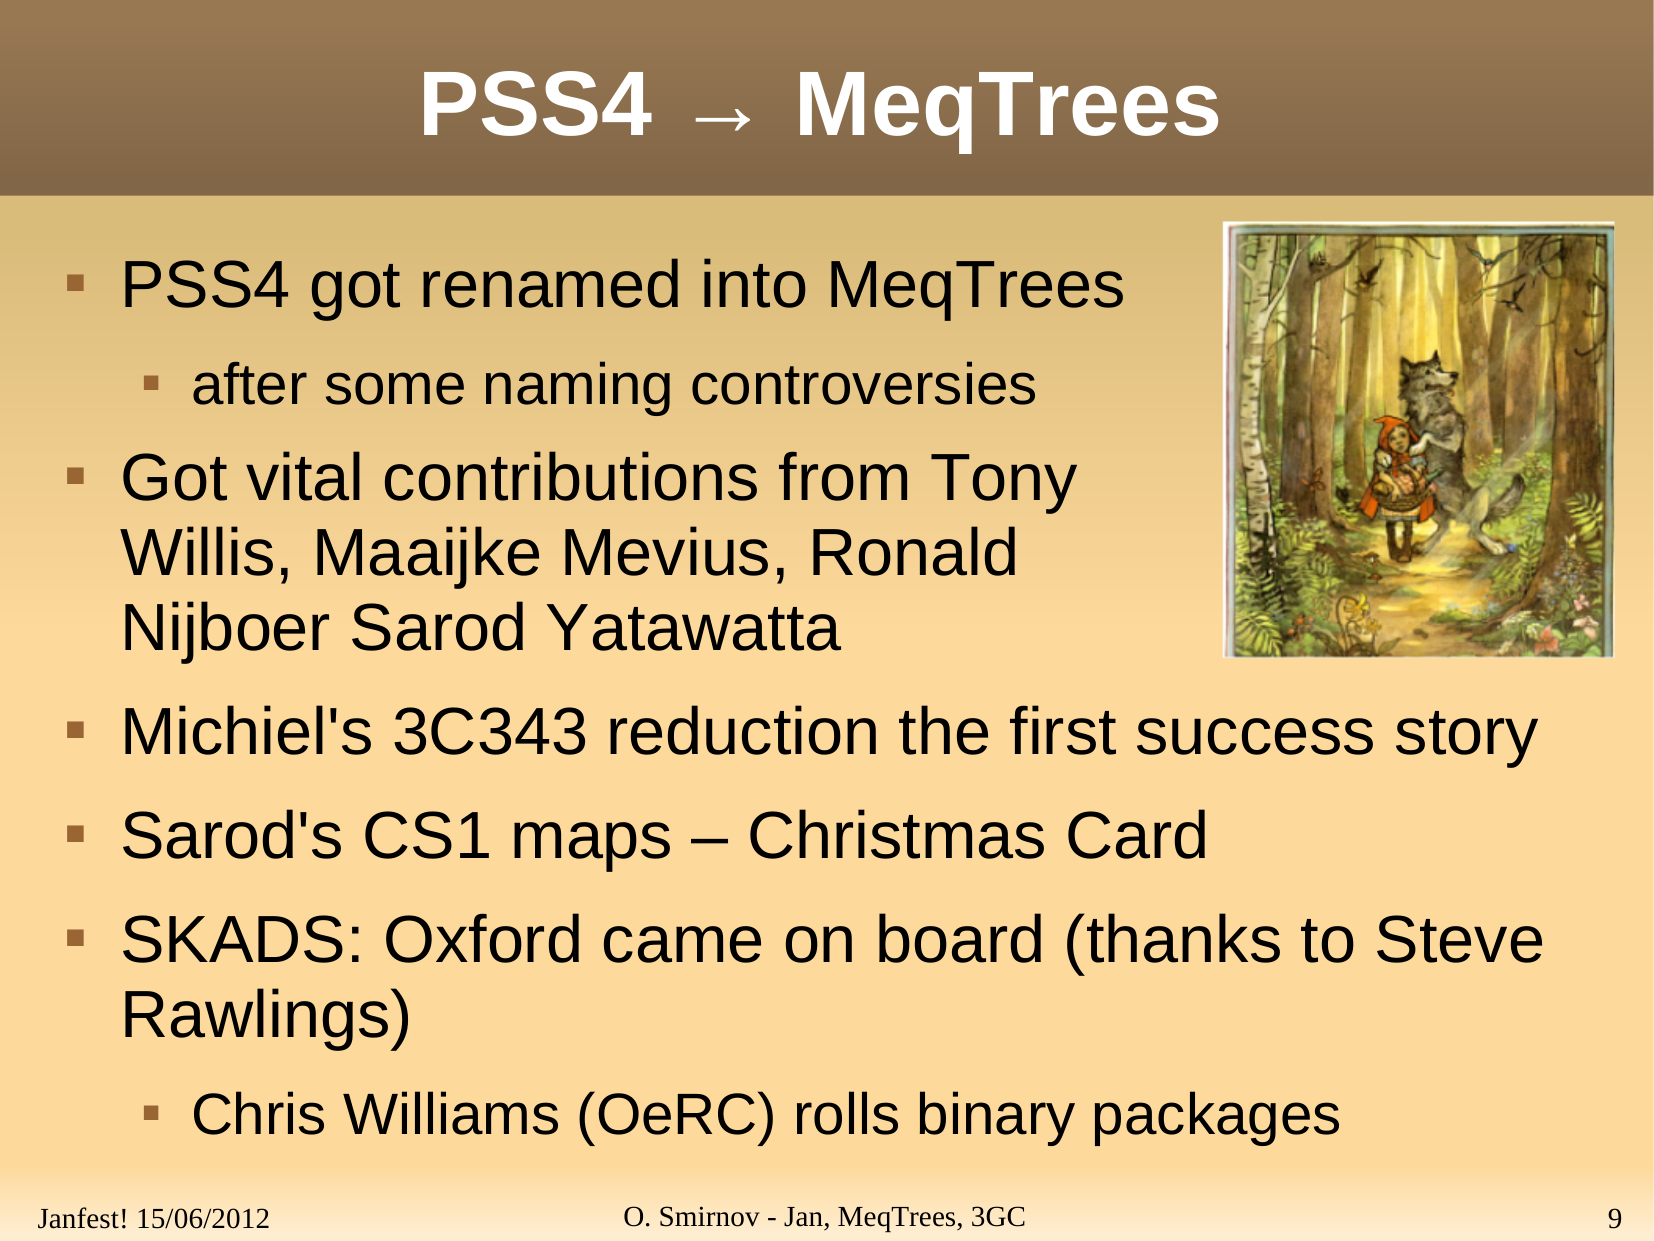

# PSS4 → MeqTrees
PSS4 got renamed into MeqTrees
after some naming controversies
Got vital contributions from Tony
Willis, Maaijke Mevius, Ronald
Nijboer Sarod Yatawatta
Michiel's 3C343 reduction the first success story
Sarod's CS1 maps – Christmas Card
SKADS: Oxford came on board (thanks to Steve Rawlings)
Chris Williams (OeRC) rolls binary packages
O. Smirnov - Jan, MeqTrees, 3GC
Janfest! 15/06/2012
9